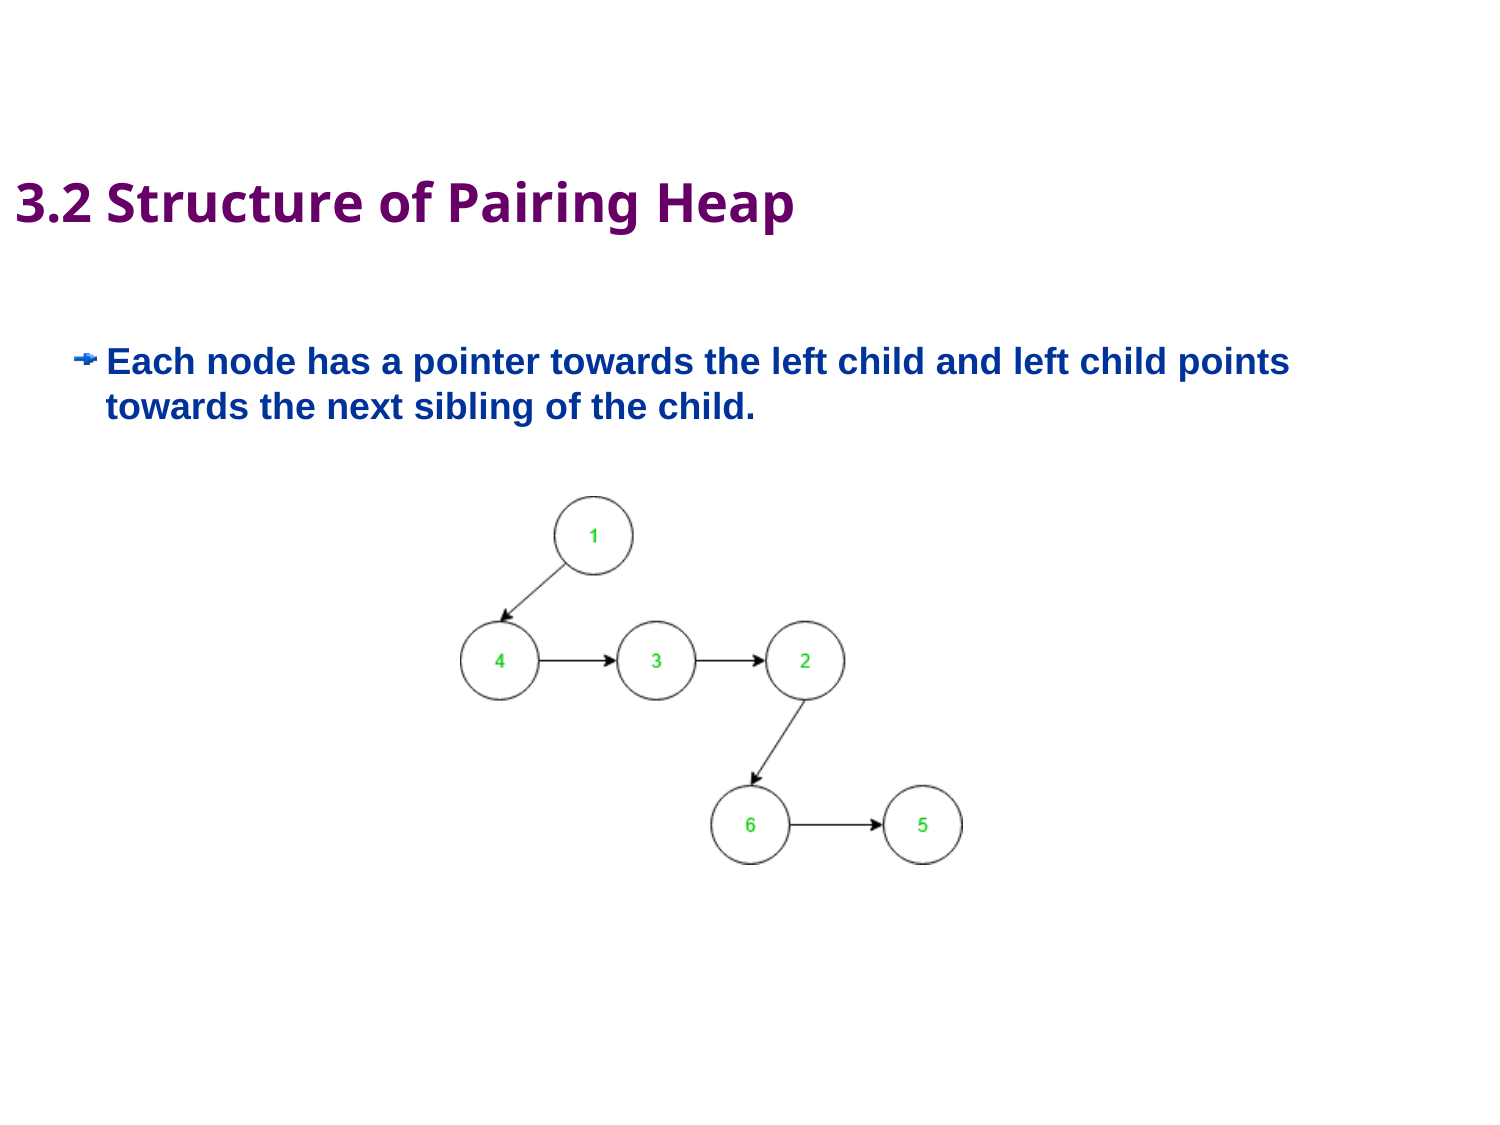

# 3.2 Structure of Pairing Heap
 Each node has a pointer towards the left child and left child points towards the next sibling of the child.